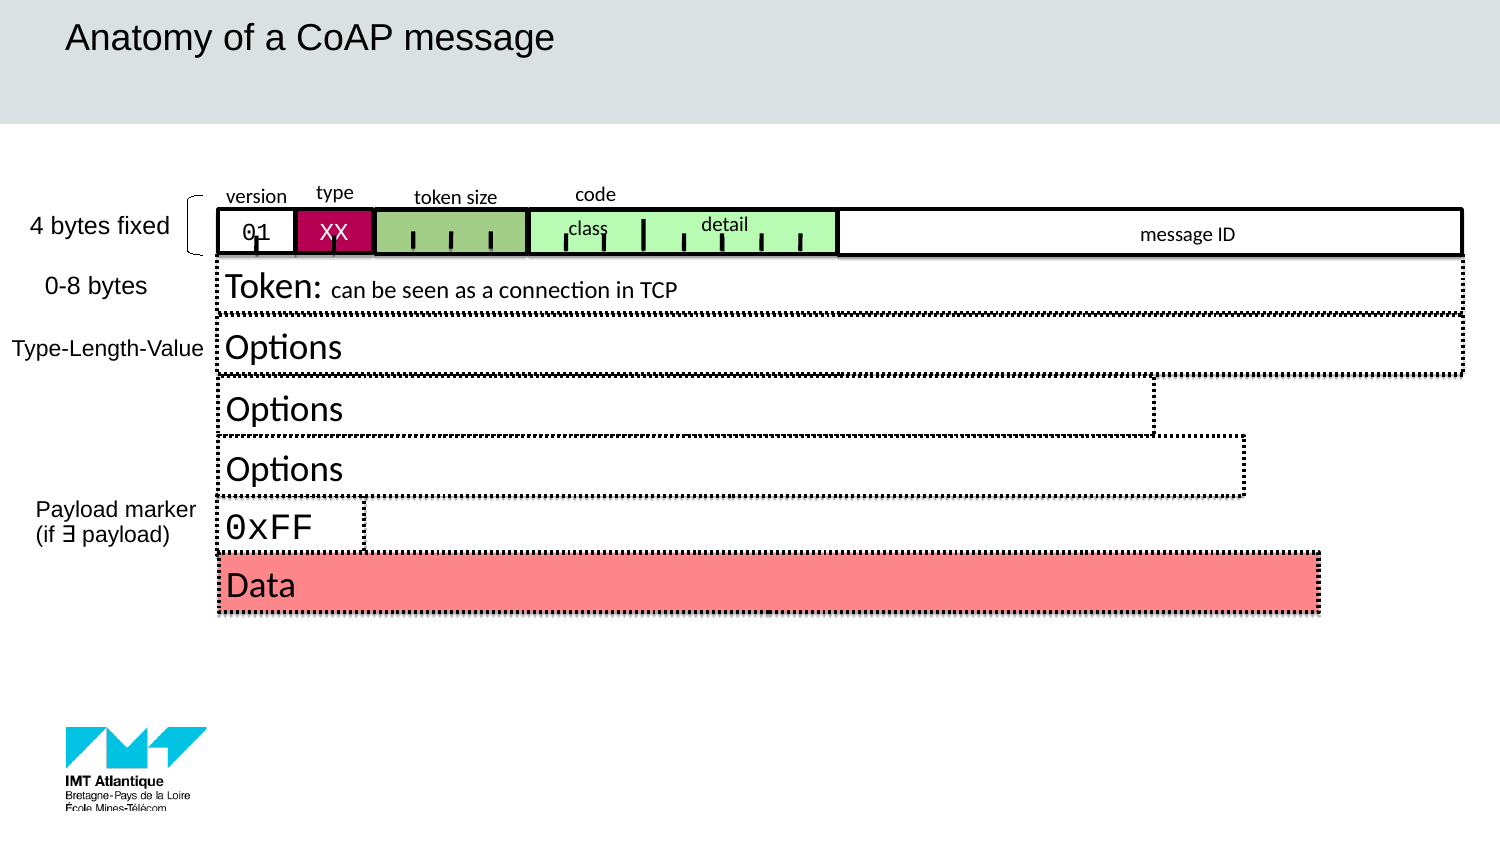

# Anatomy of a CoAP message
type
version
01
code
token size
detail
4 bytes fixed
class
XX
message ID
Token: can be seen as a connection in TCP
0-8 bytes
Options
Type-Length-Value
Options
Options
Payload marker
(if ∃ payload)
0xFF
Data